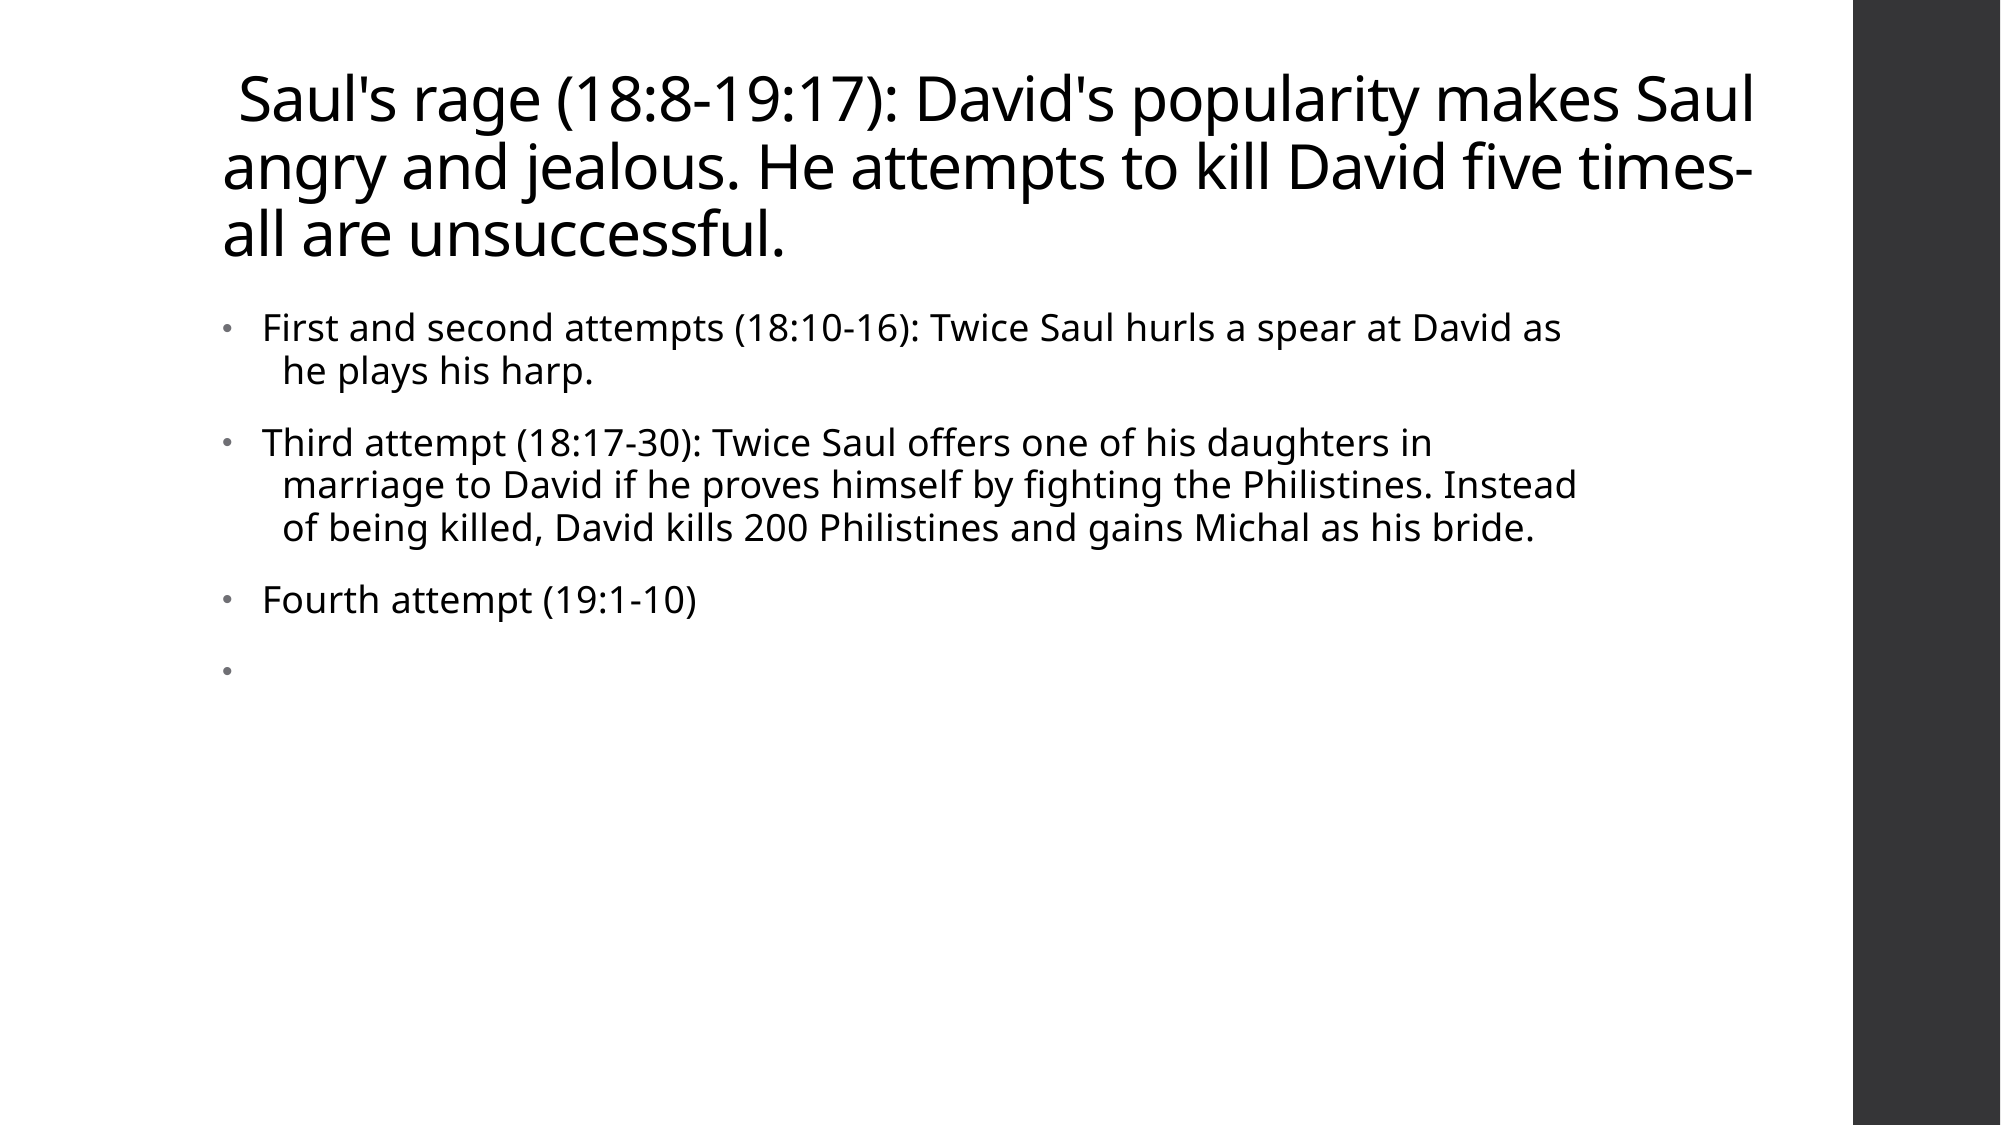

# Saul's rage (18:8-19:17): David's popularity makes Saul angry and jealous. He attempts to kill David five times-all are unsuccessful.
 First and second attempts (18:10-16): Twice Saul hurls a spear at David as he plays his harp.
 Third attempt (18:17-30): Twice Saul offers one of his daughters in marriage to David if he proves himself by fighting the Philistines. Instead of being killed, David kills 200 Philistines and gains Michal as his bride.
 Fourth attempt (19:1-10)